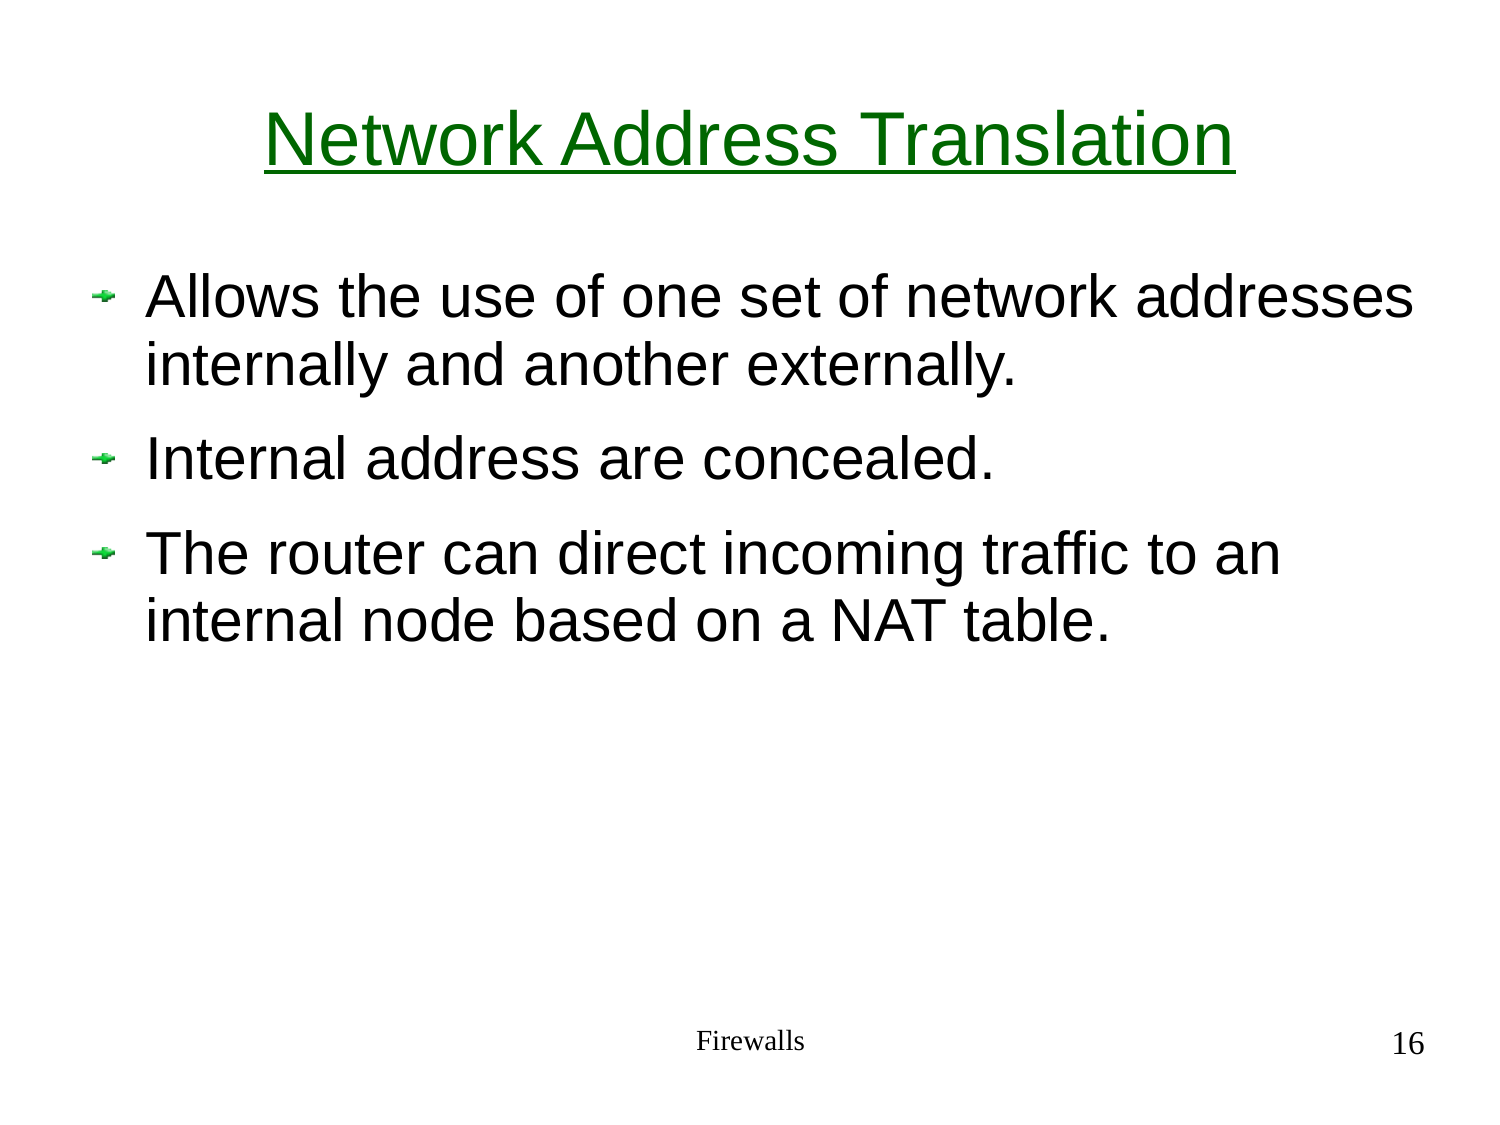

# Network Address Translation
Allows the use of one set of network addresses internally and another externally.
Internal address are concealed.
The router can direct incoming traffic to an internal node based on a NAT table.
Firewalls
16